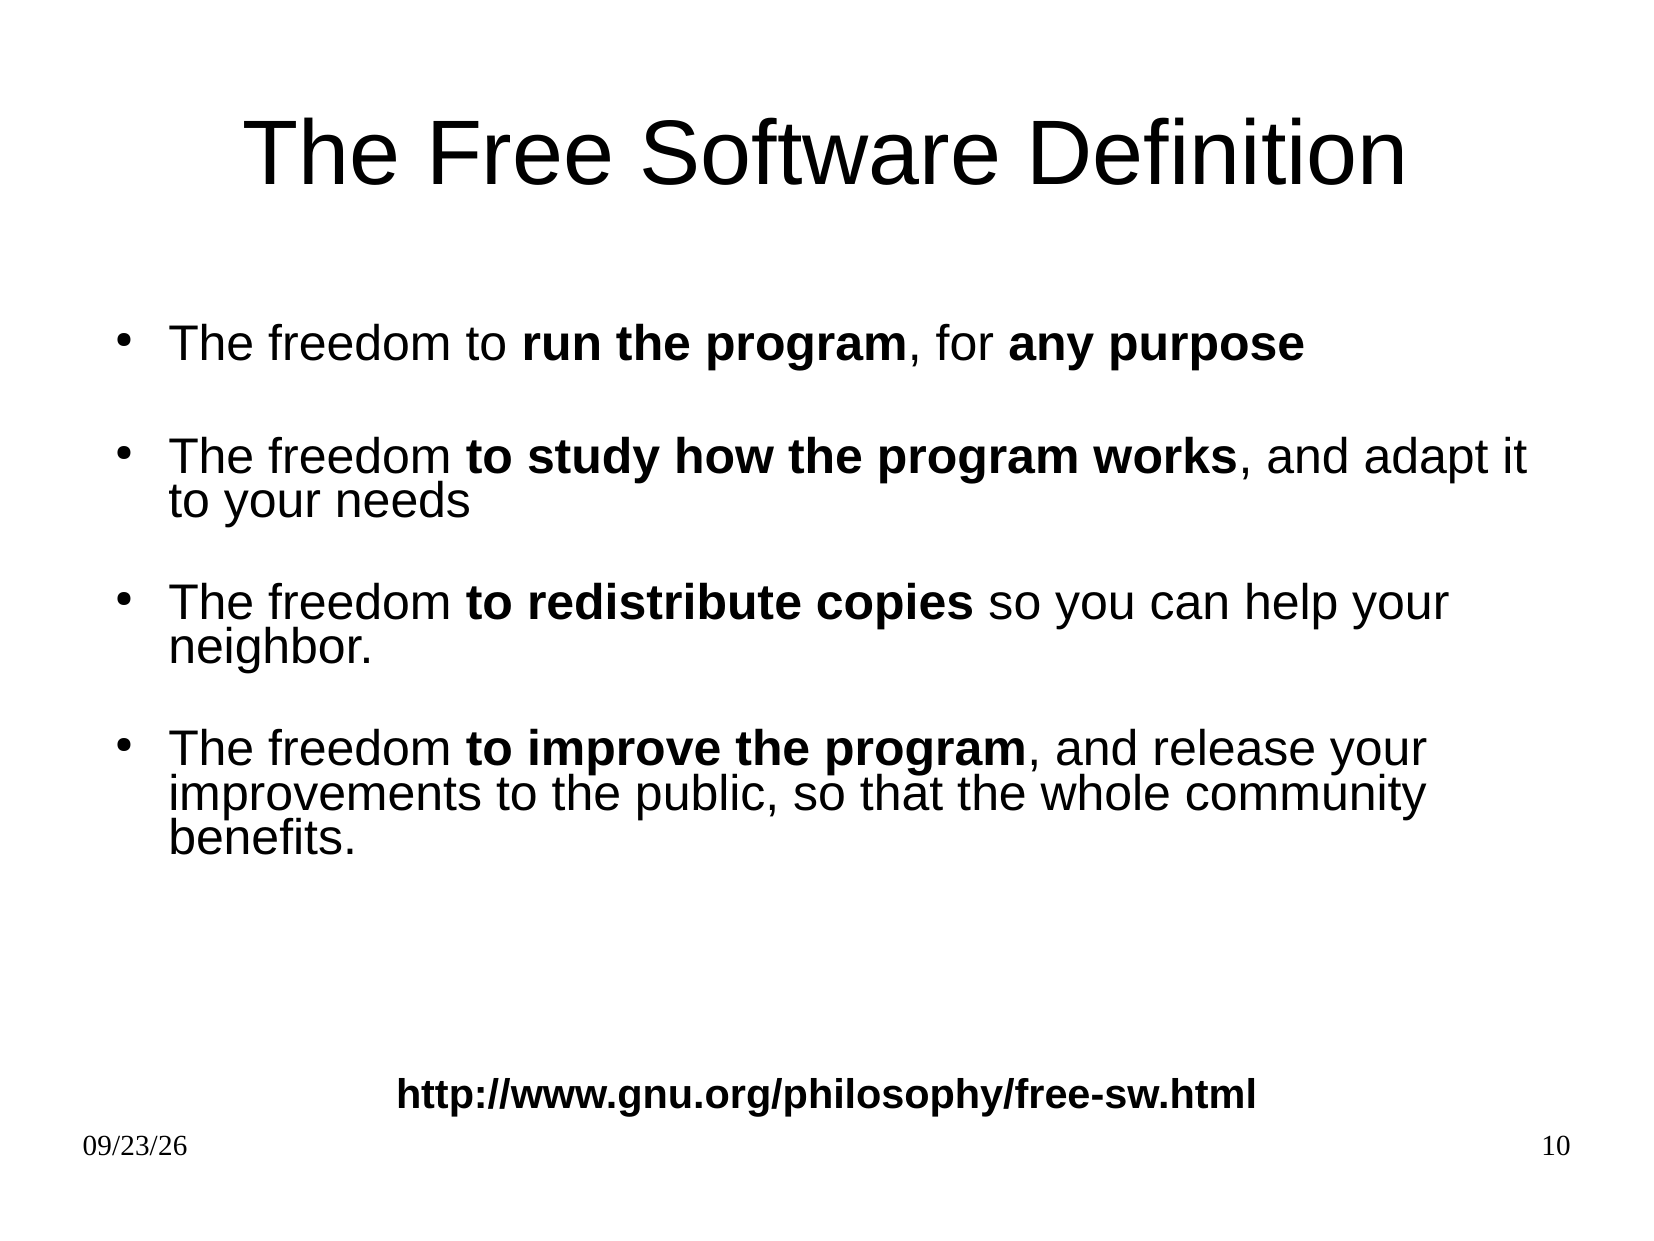

# The Free Software Definition
The freedom to run the program, for any purpose
The freedom to study how the program works, and adapt it to your needs
The freedom to redistribute copies so you can help your neighbor.
The freedom to improve the program, and release your improvements to the public, so that the whole community benefits.
http://www.gnu.org/philosophy/free-sw.html
10